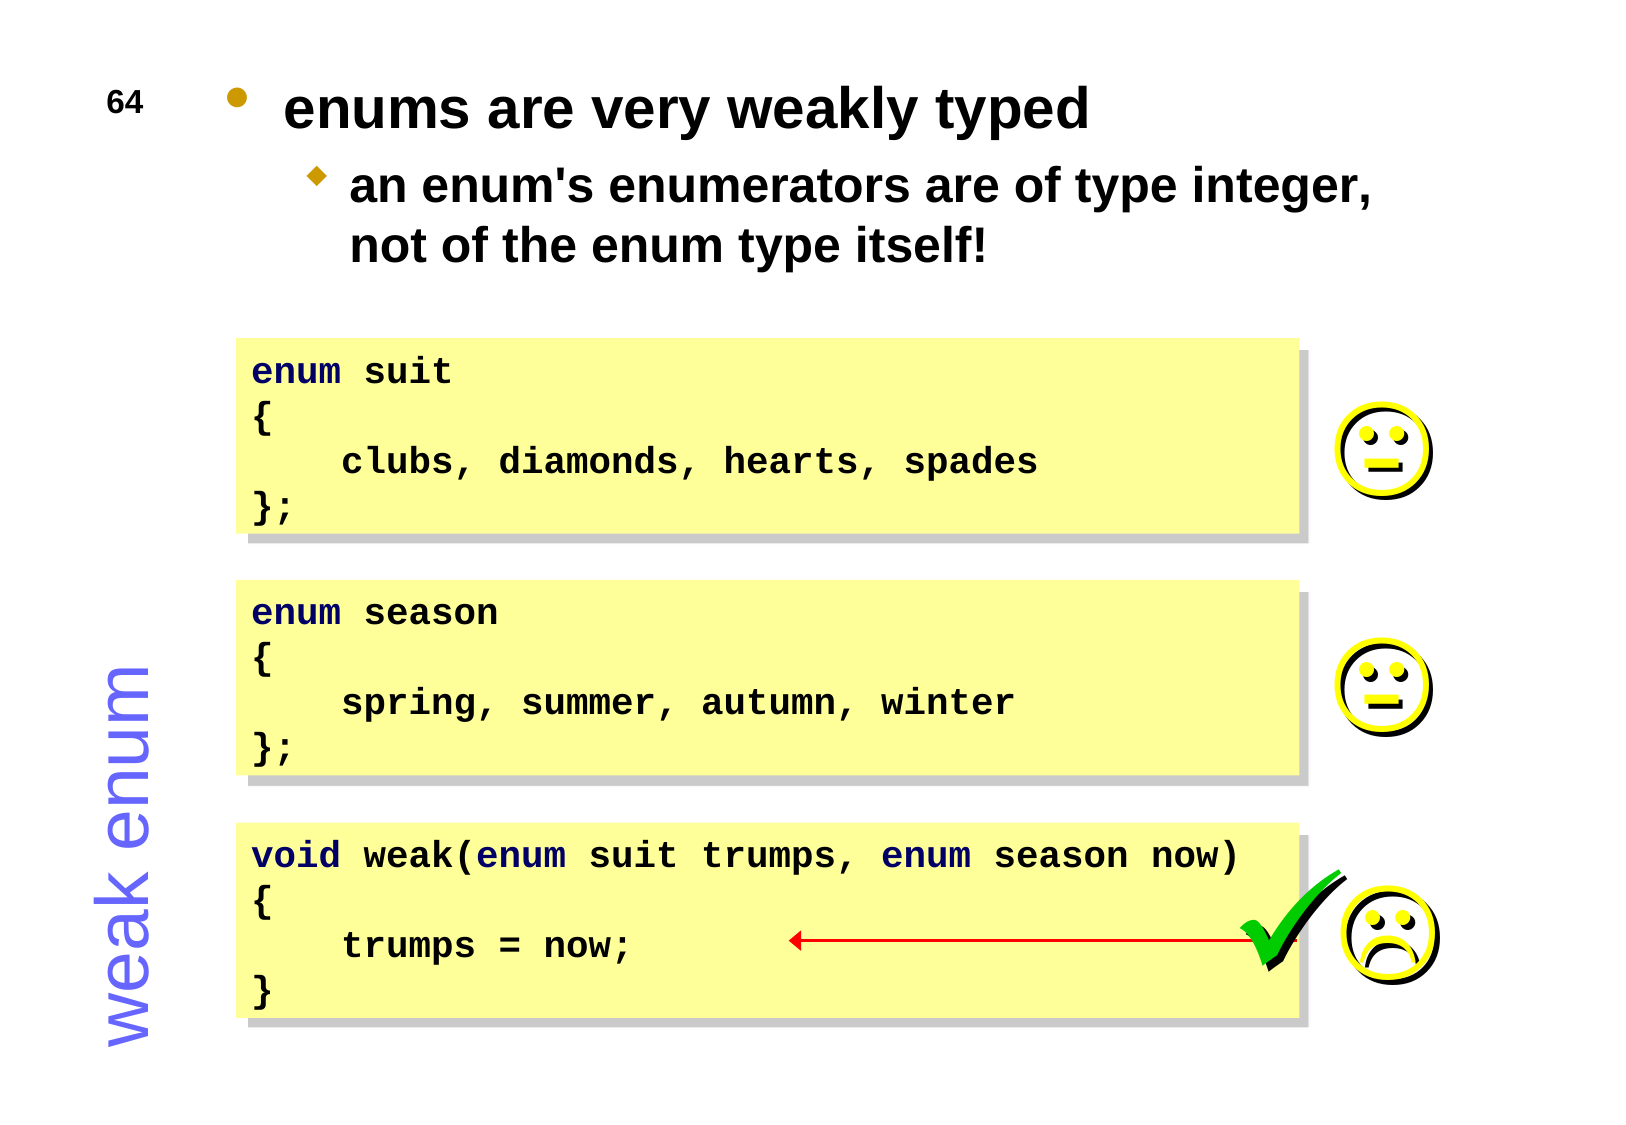

64
enums are very weakly typed
an enum's enumerators are of type integer,
not of the enum type itself!
enum suit
{
 clubs, diamonds, hearts, spades
};

# weak enum
enum season
{
 spring, summer, autumn, winter
};

void weak(enum suit trumps, enum season now)
{
 trumps = now;
}

